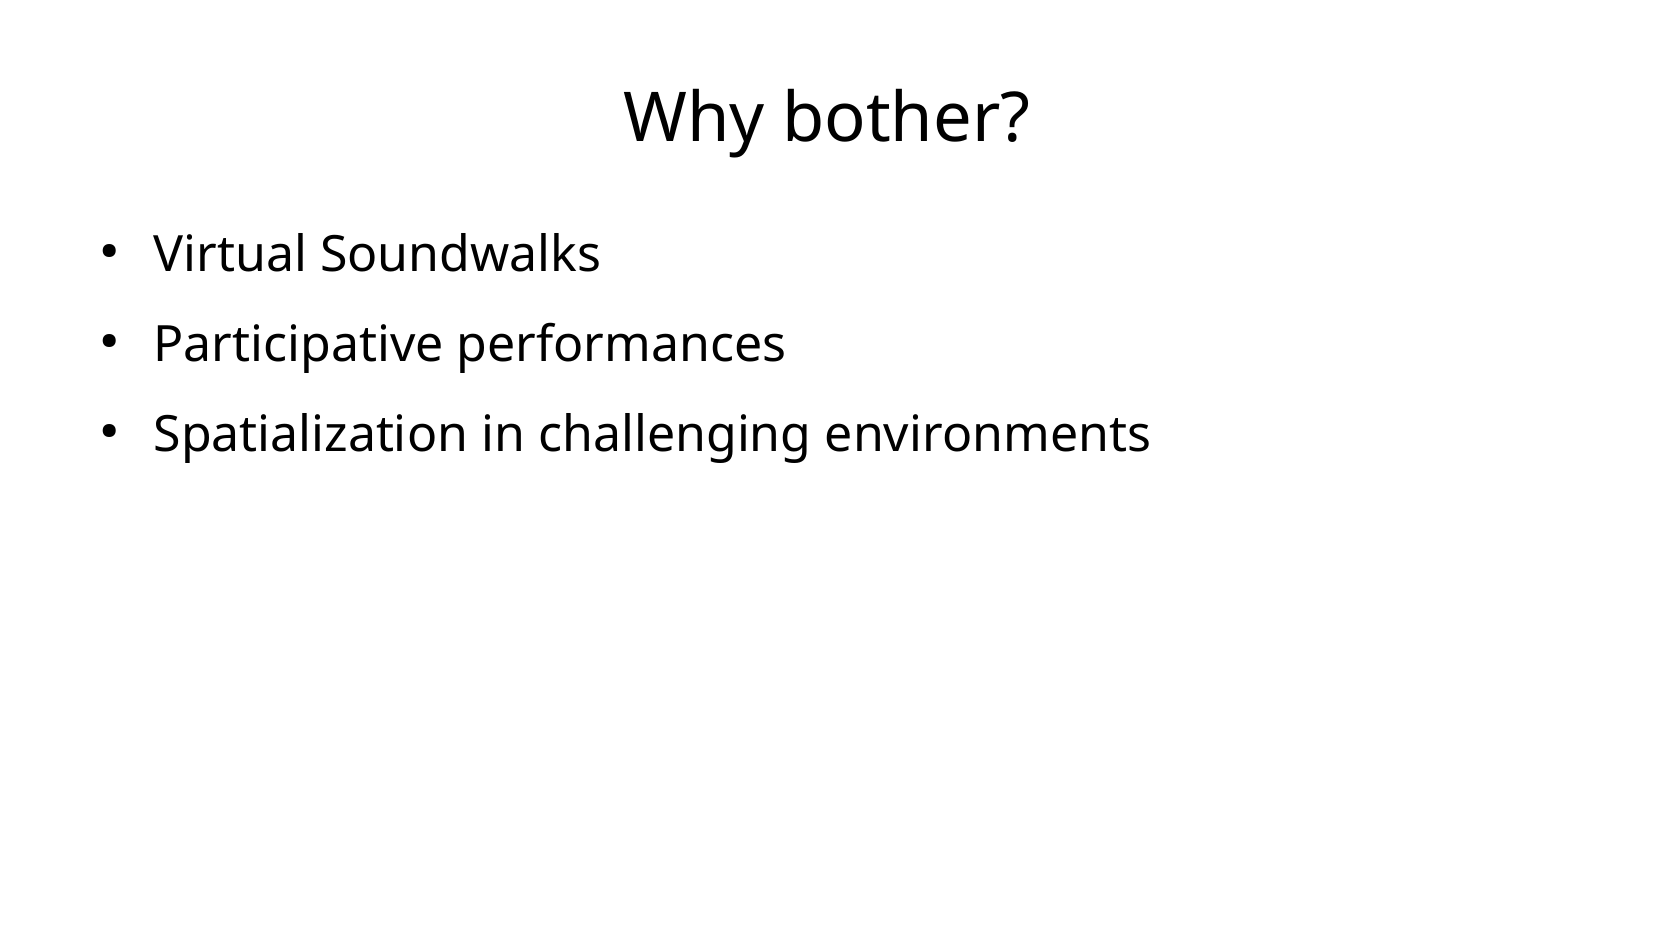

# Why bother?
Virtual Soundwalks
Participative performances
Spatialization in challenging environments